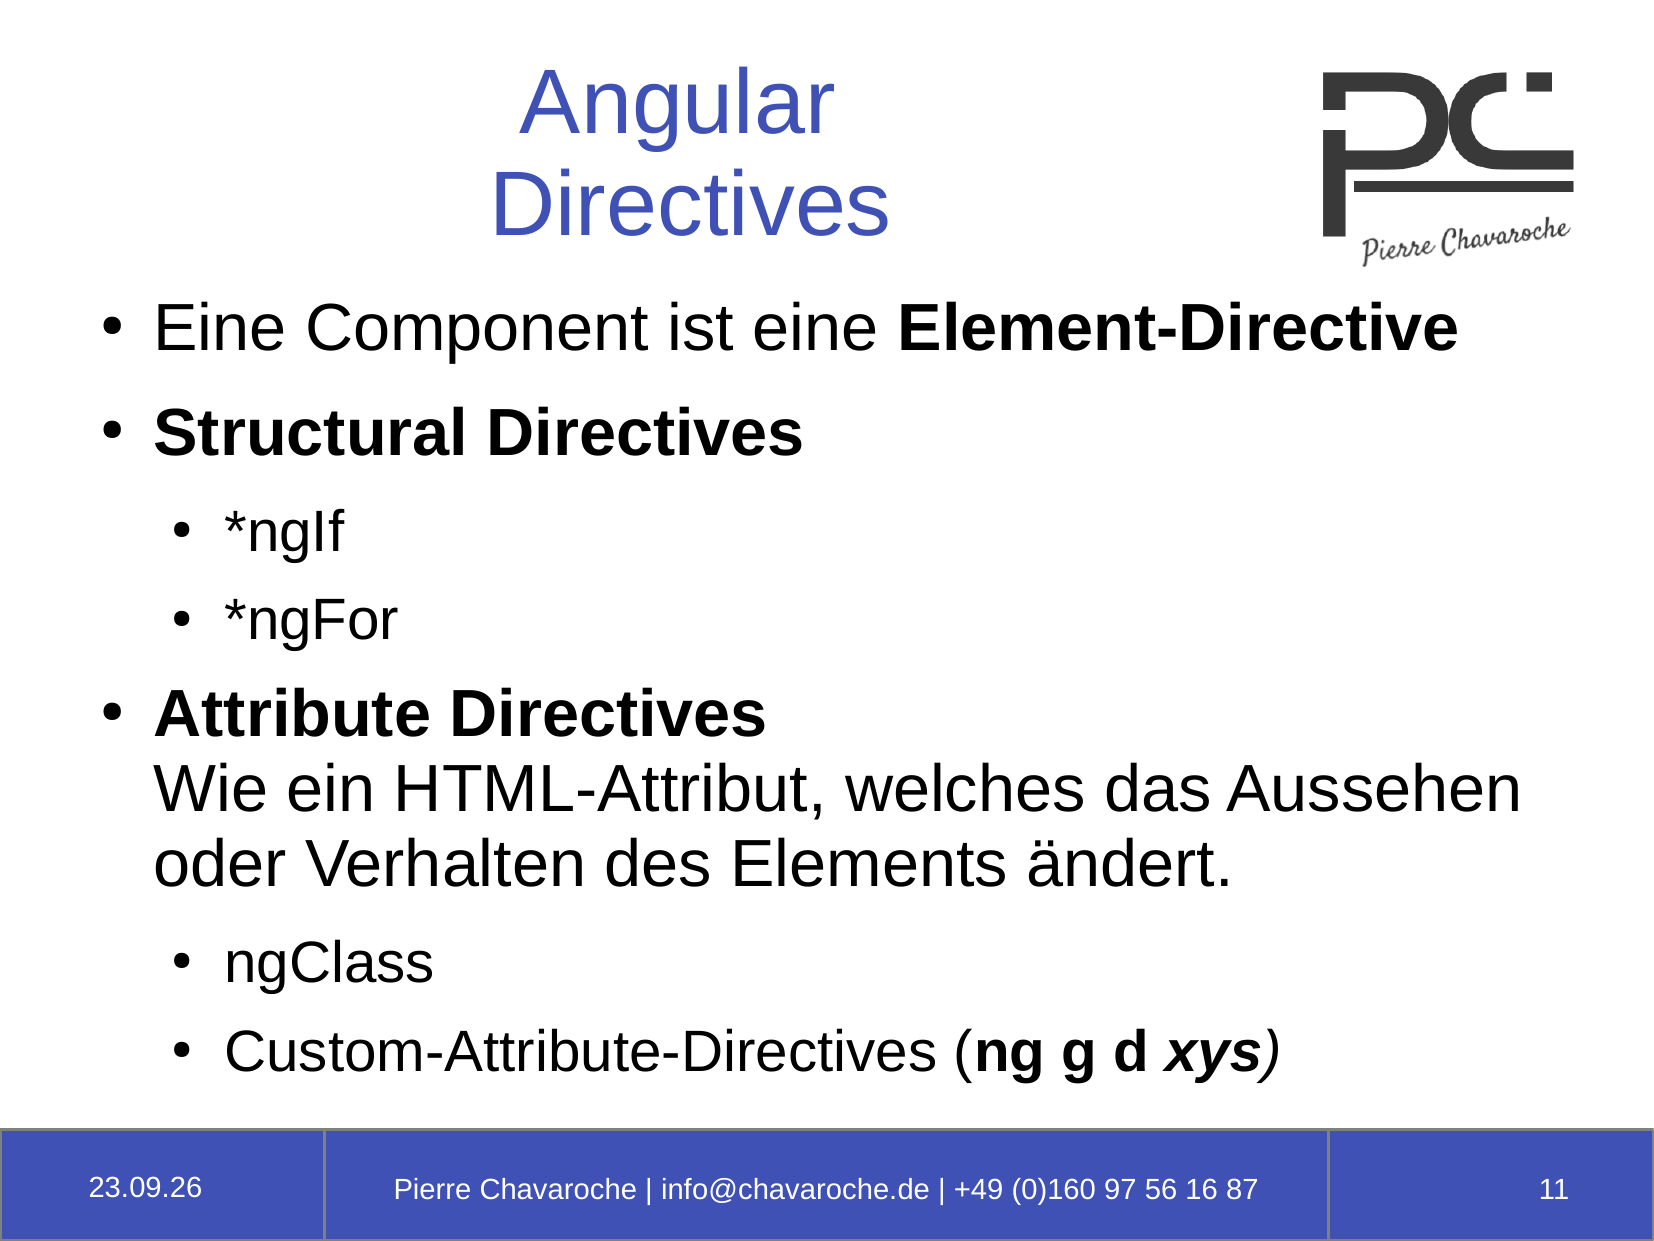

# Angular Directives
Eine Component ist eine Element-Directive
Structural Directives
*ngIf
*ngFor
Attribute Directives
Wie ein HTML-Attribut, welches das Aussehen oder Verhalten des Elements ändert.
ngClass
Custom-Attribute-Directives (ng g d xys)
Pierre Chavaroche | info@chavaroche.de | +49 (0)160 97 56 16 87
11